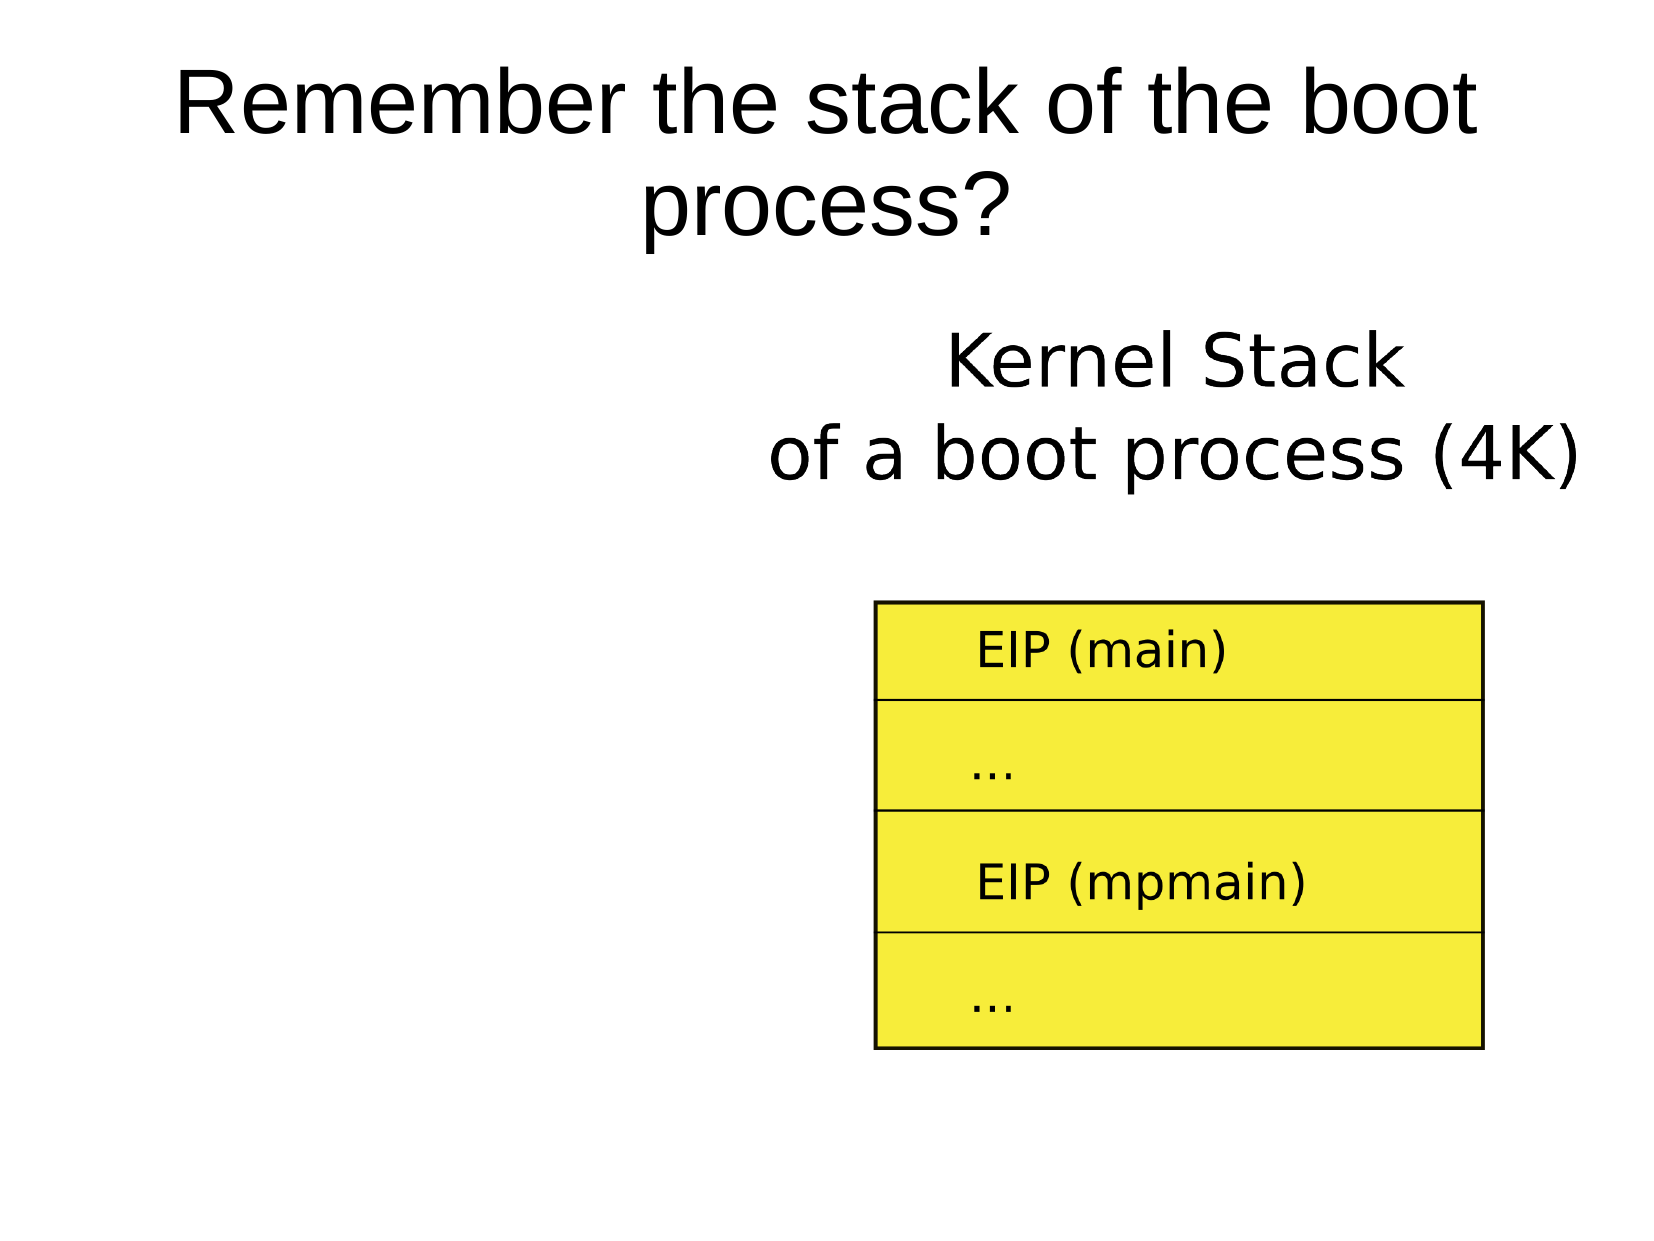

# Remember the stack of the boot process?